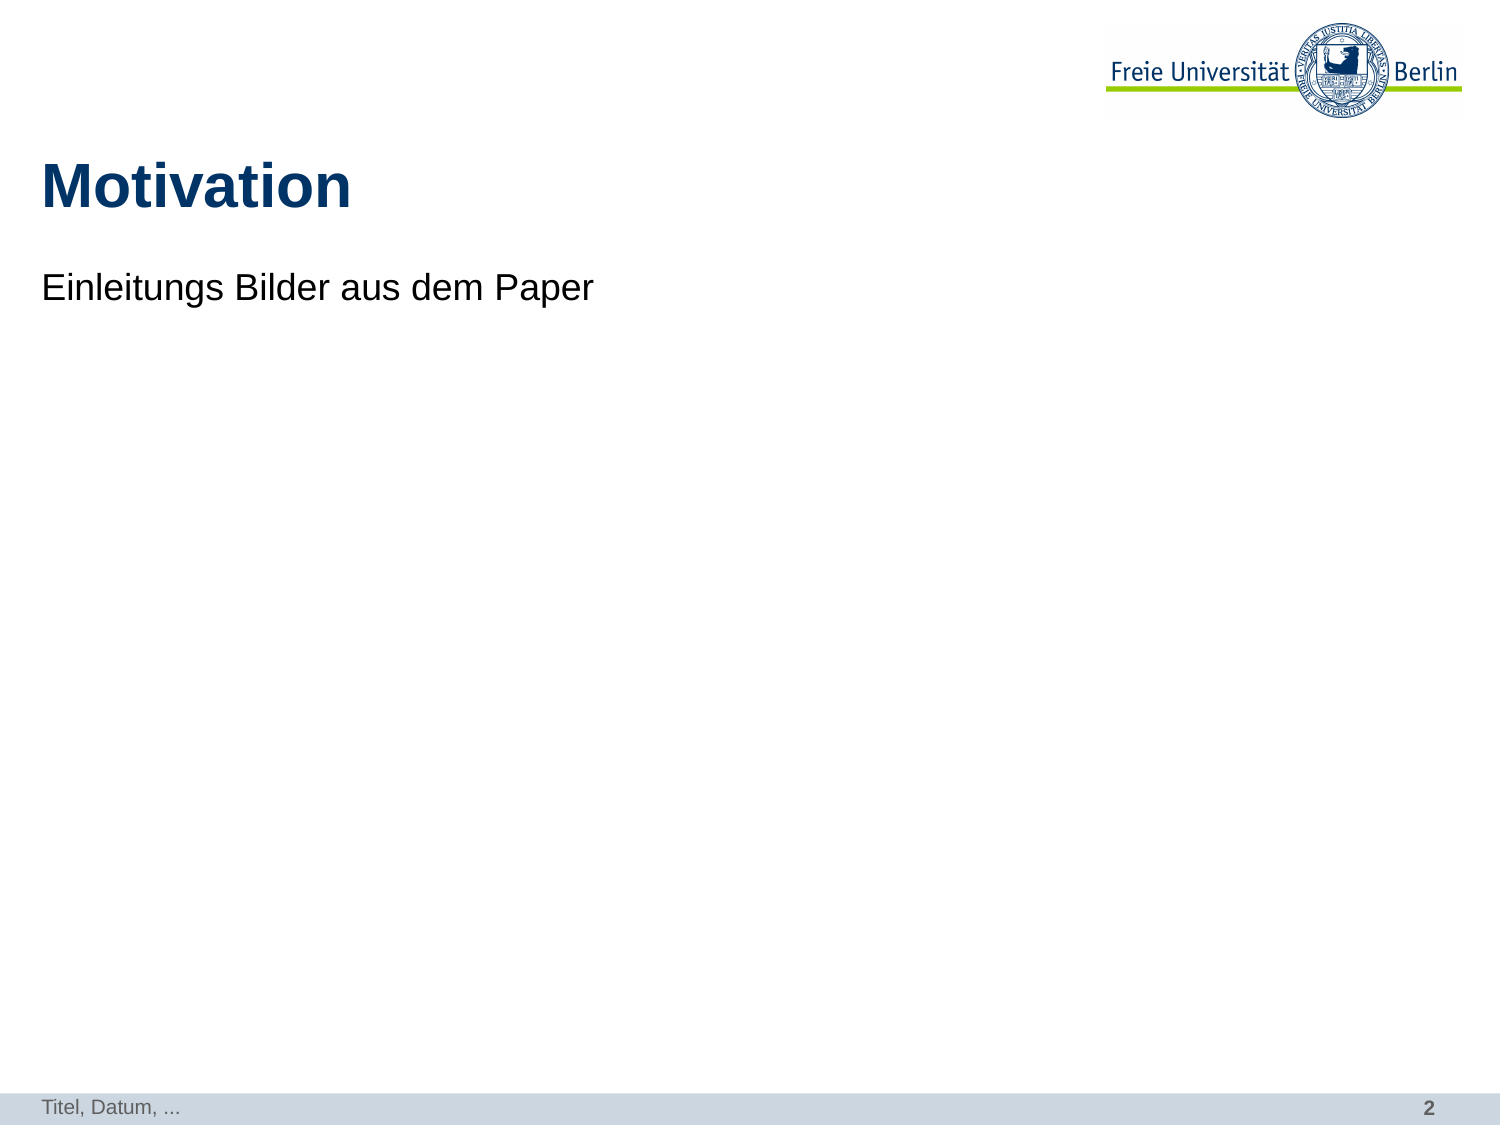

# Motivation
Einleitungs Bilder aus dem Paper